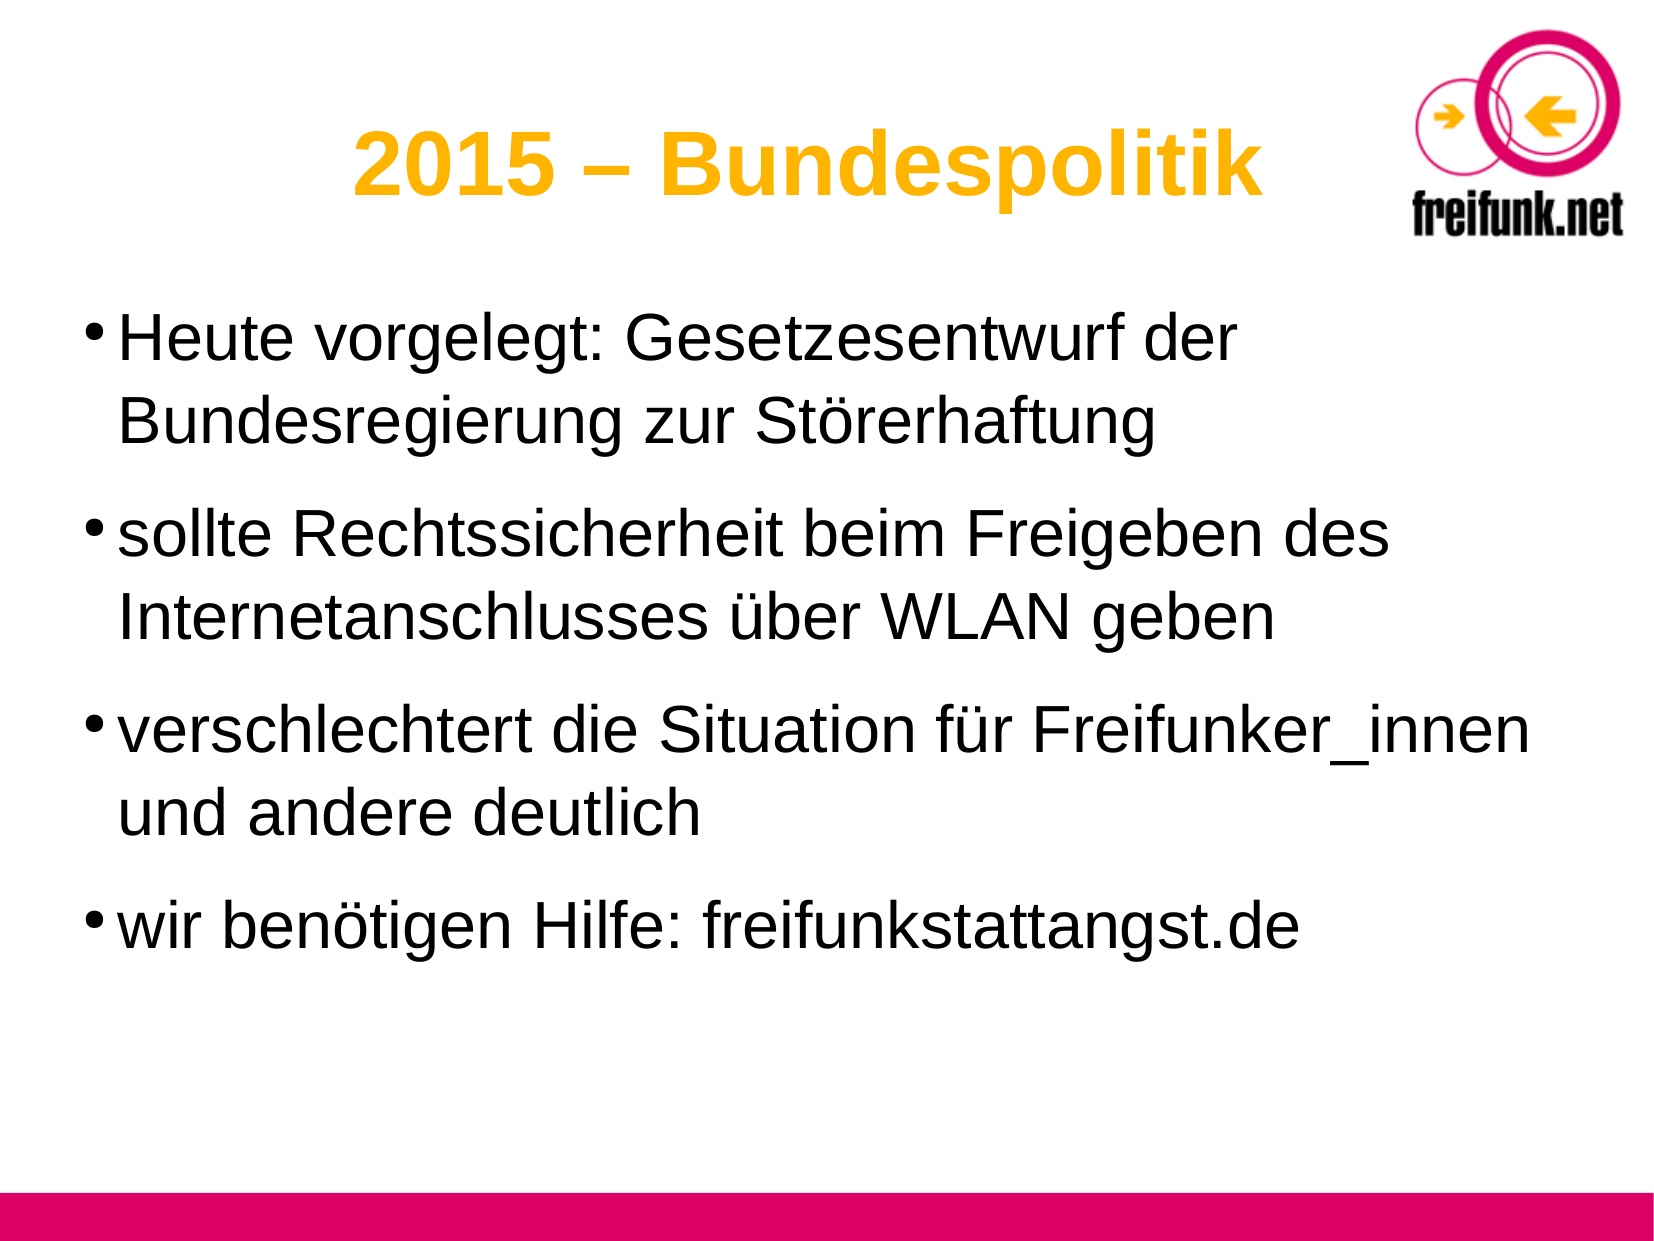

# 2015 – Bundespolitik
Heute vorgelegt: Gesetzesentwurf der Bundesregierung zur Störerhaftung
sollte Rechtssicherheit beim Freigeben des Internetanschlusses über WLAN geben
verschlechtert die Situation für Freifunker_innen und andere deutlich
wir benötigen Hilfe: freifunkstattangst.de